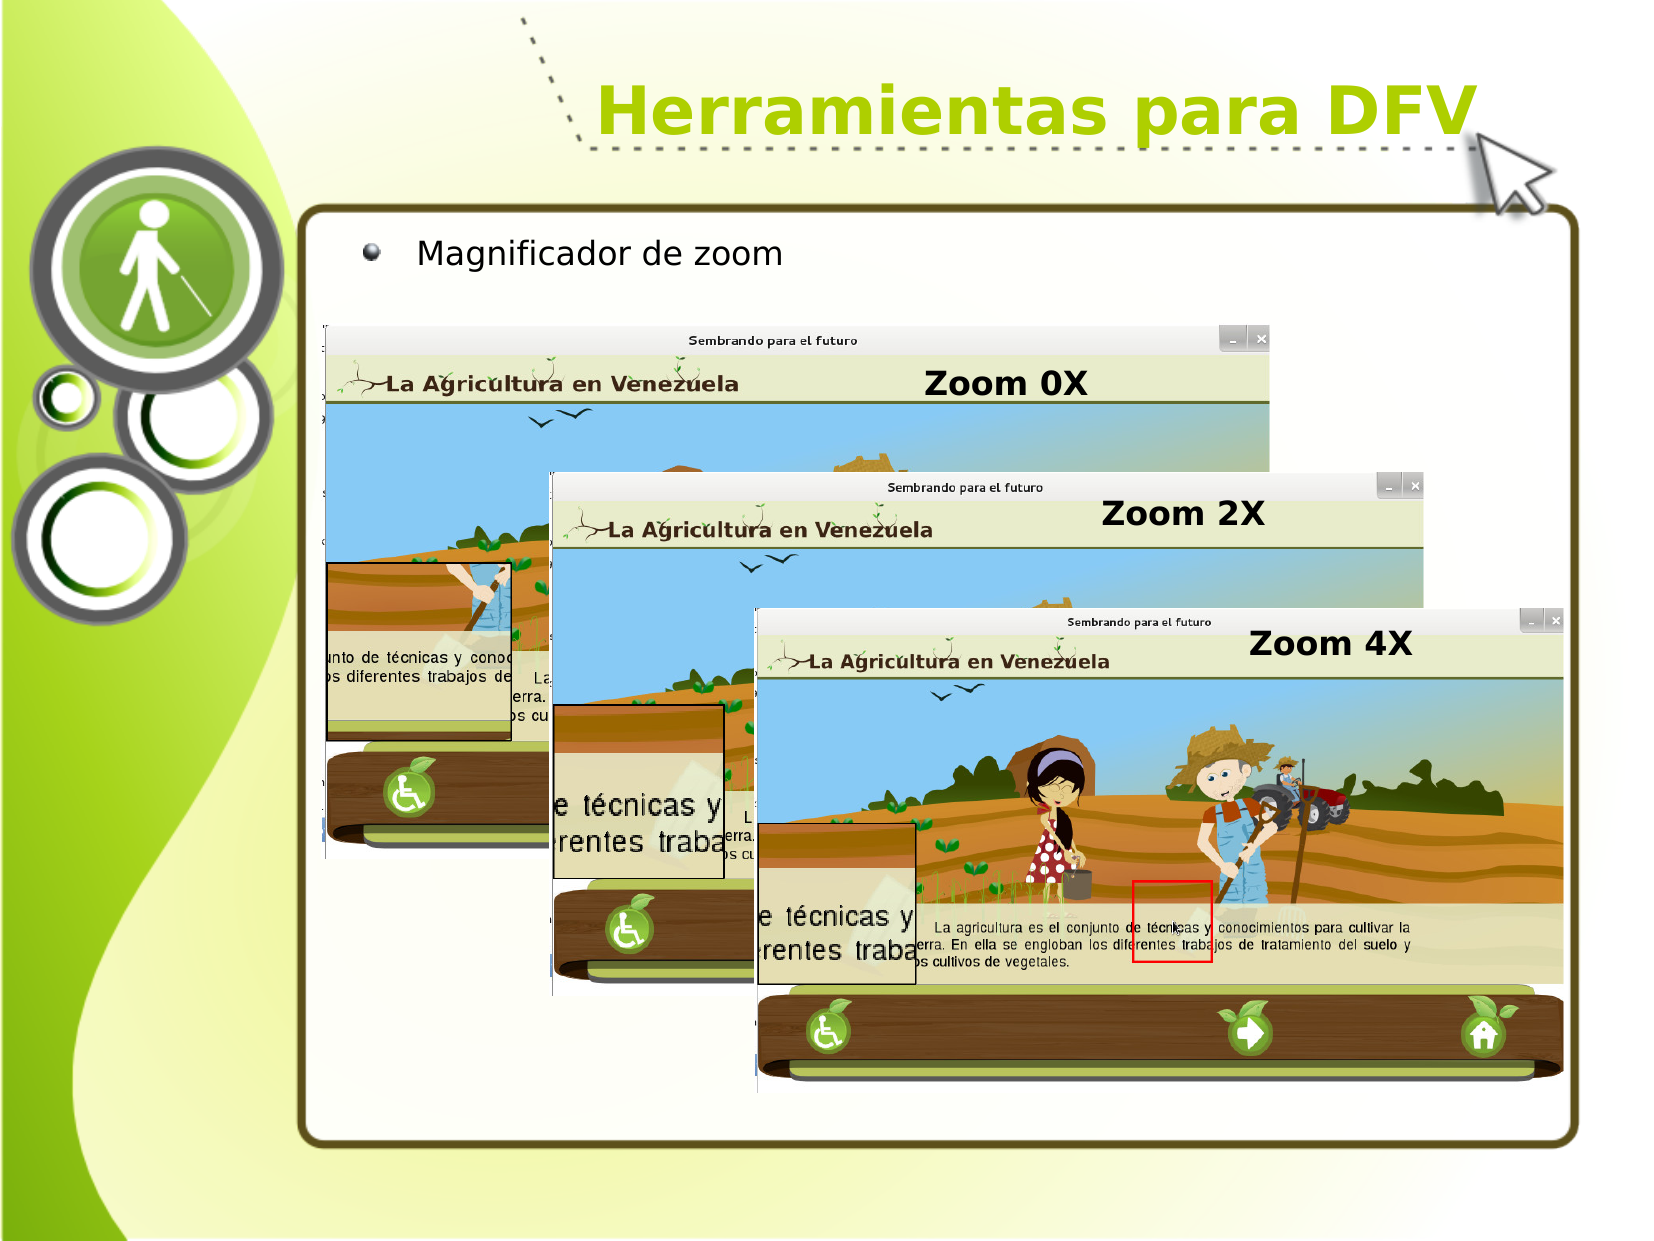

Herramientas para DFV
Magnificador de zoom
Zoom 0X
Zoom 2X
Zoom 4X